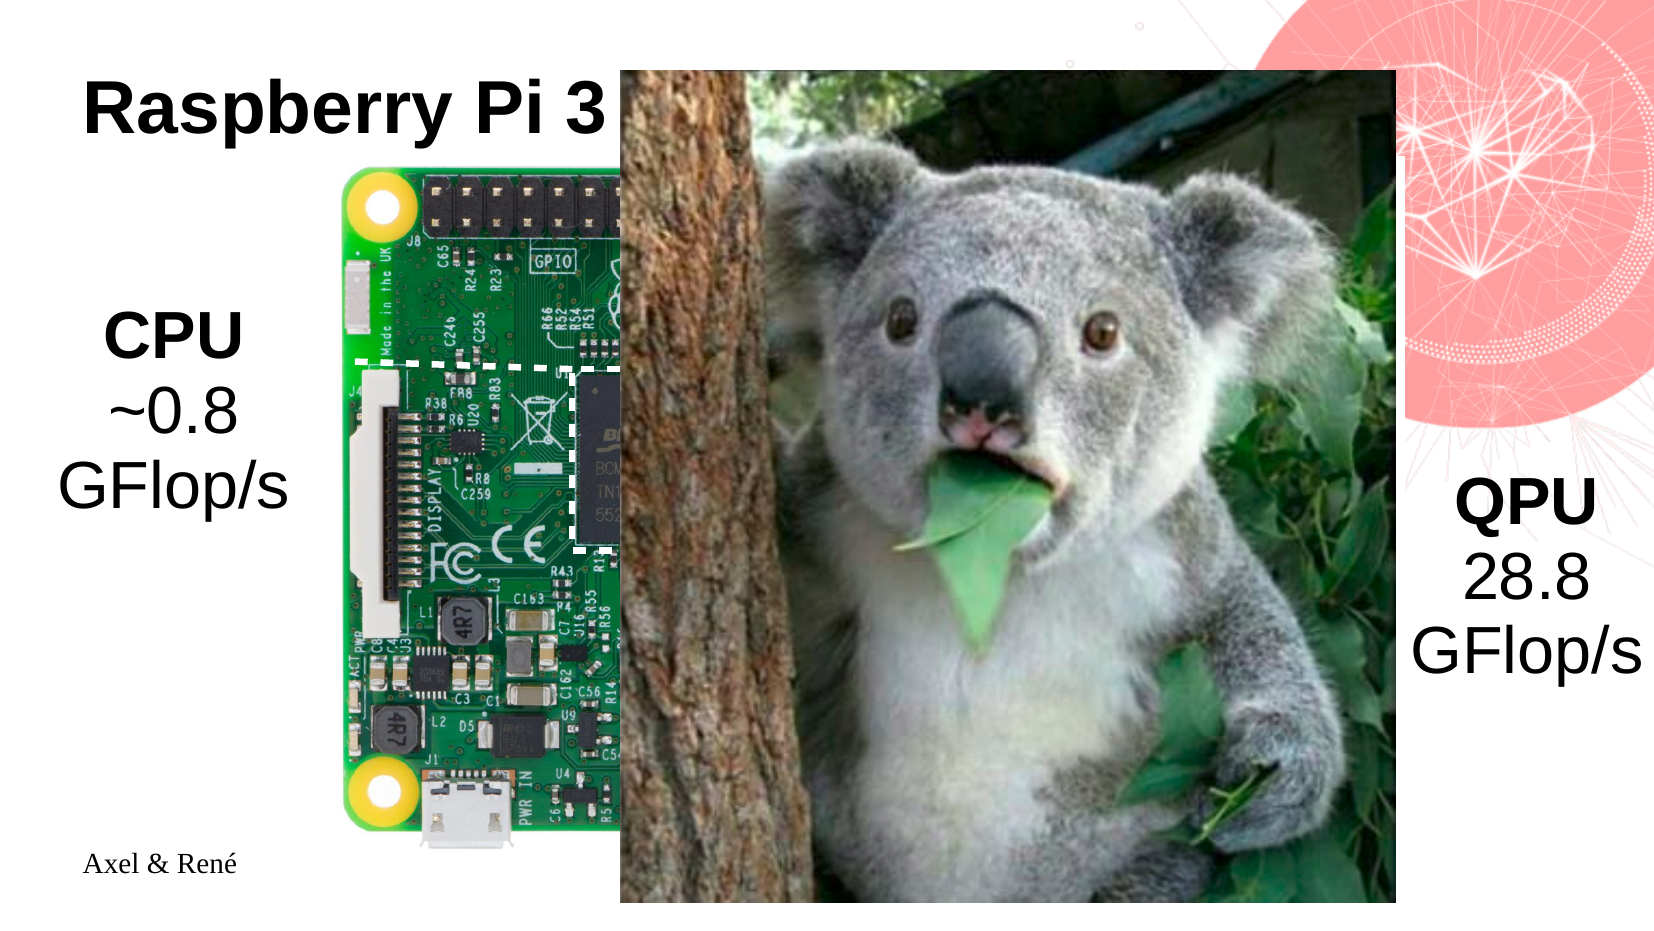

# Raspberry Pi 3
CPU
~0.8
GFlop/s
QPU
28.8
GFlop/s